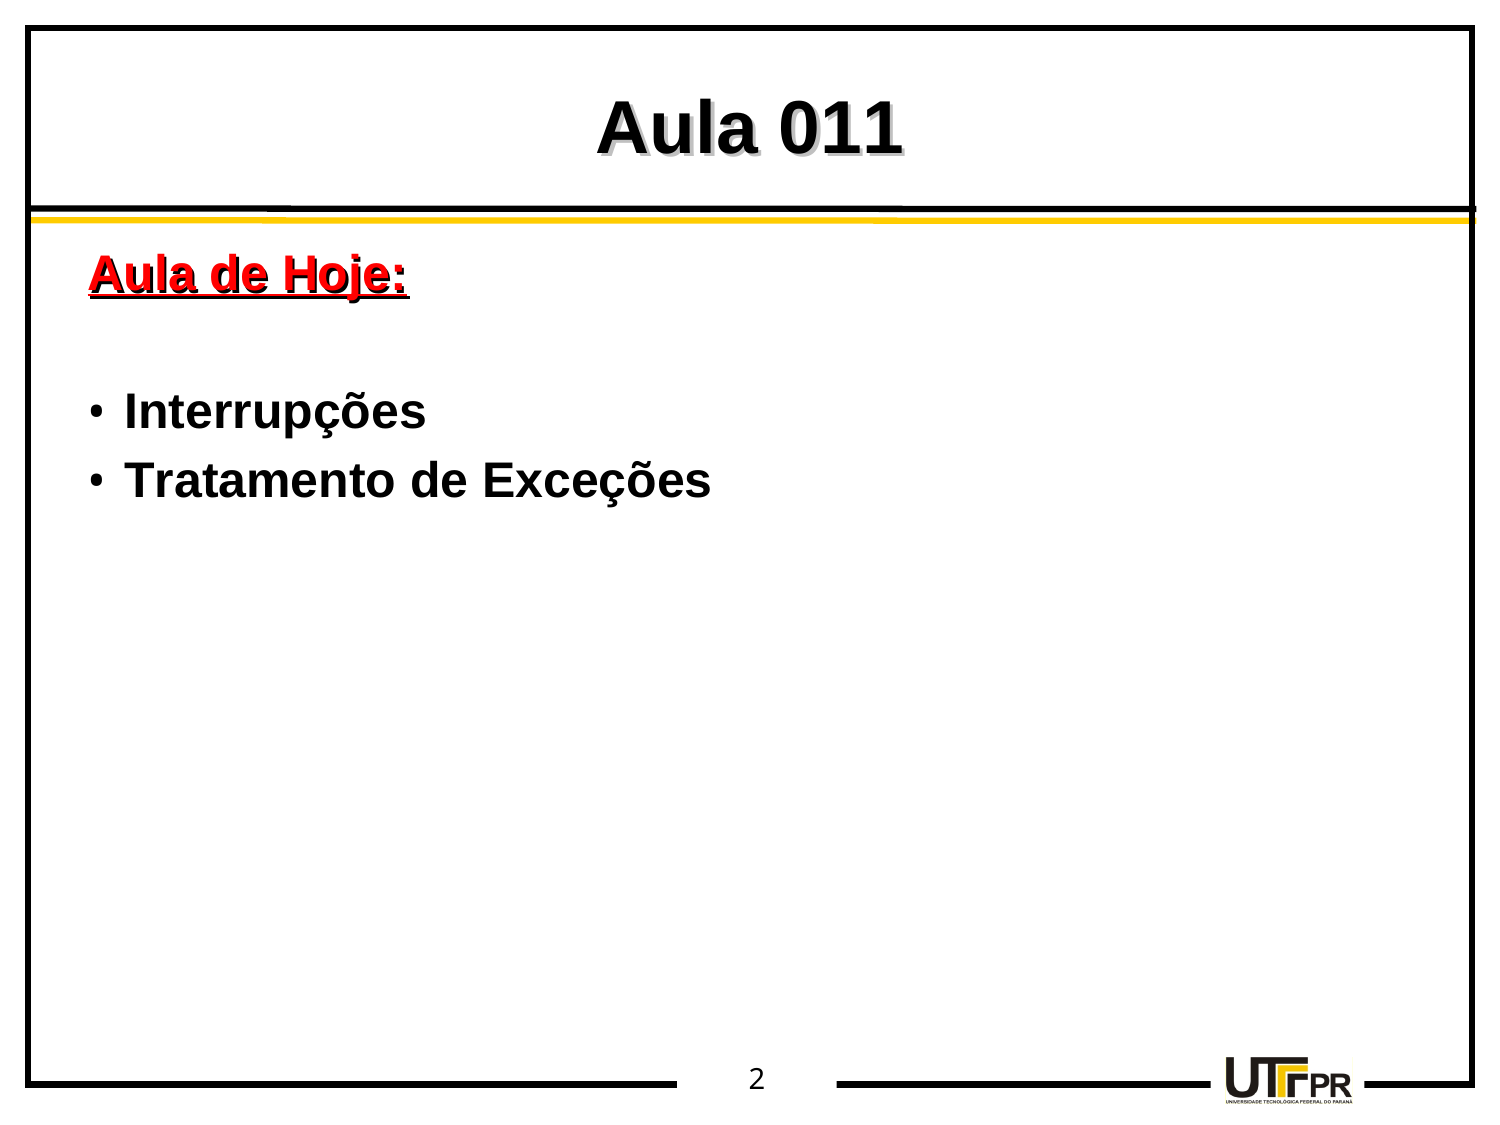

# Aula 011
Aula de Hoje:
Interrupções
Tratamento de Exceções